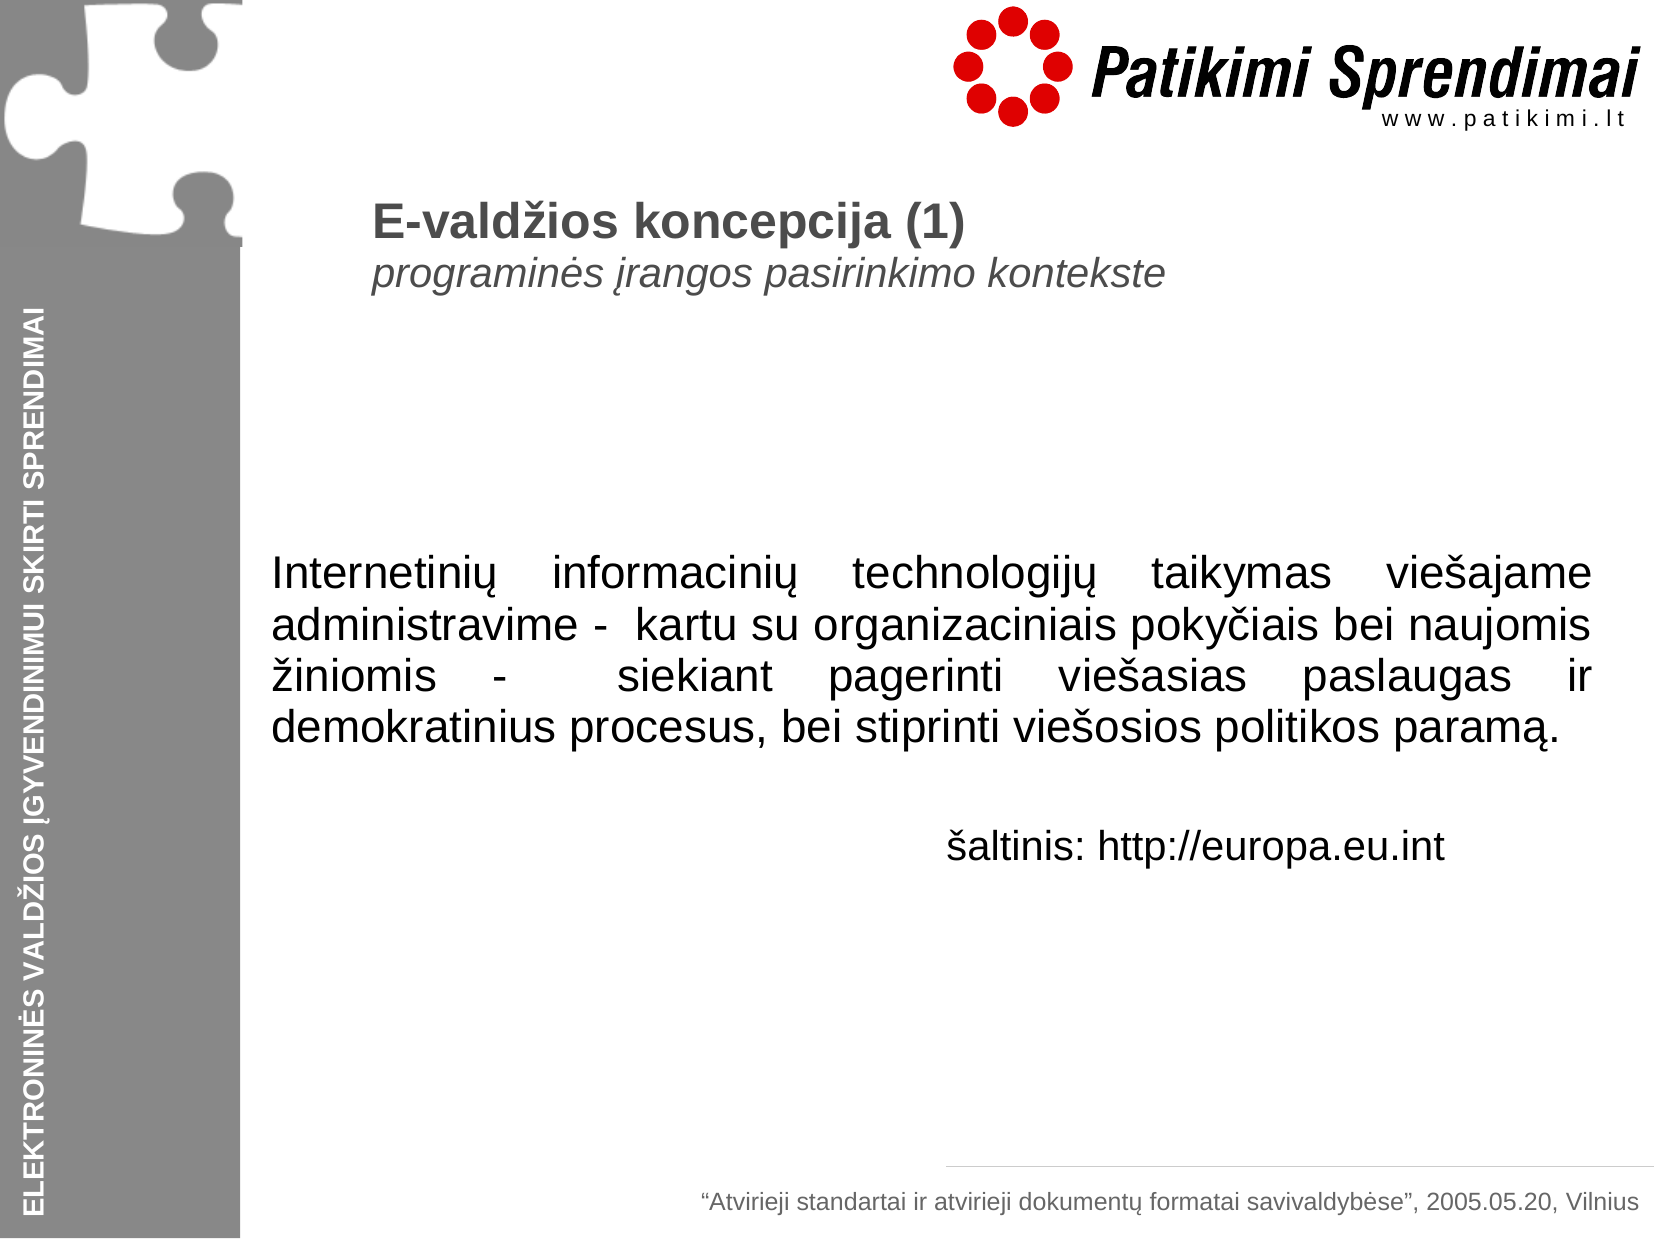

E-valdžios koncepcija (1)
programinės įrangos pasirinkimo kontekste
Internetinių informacinių technologijų taikymas viešajame administravime - kartu su organizaciniais pokyčiais bei naujomis žiniomis - siekiant pagerinti viešasias paslaugas ir demokratinius procesus, bei stiprinti viešosios politikos paramą.
									šaltinis: http://europa.eu.int